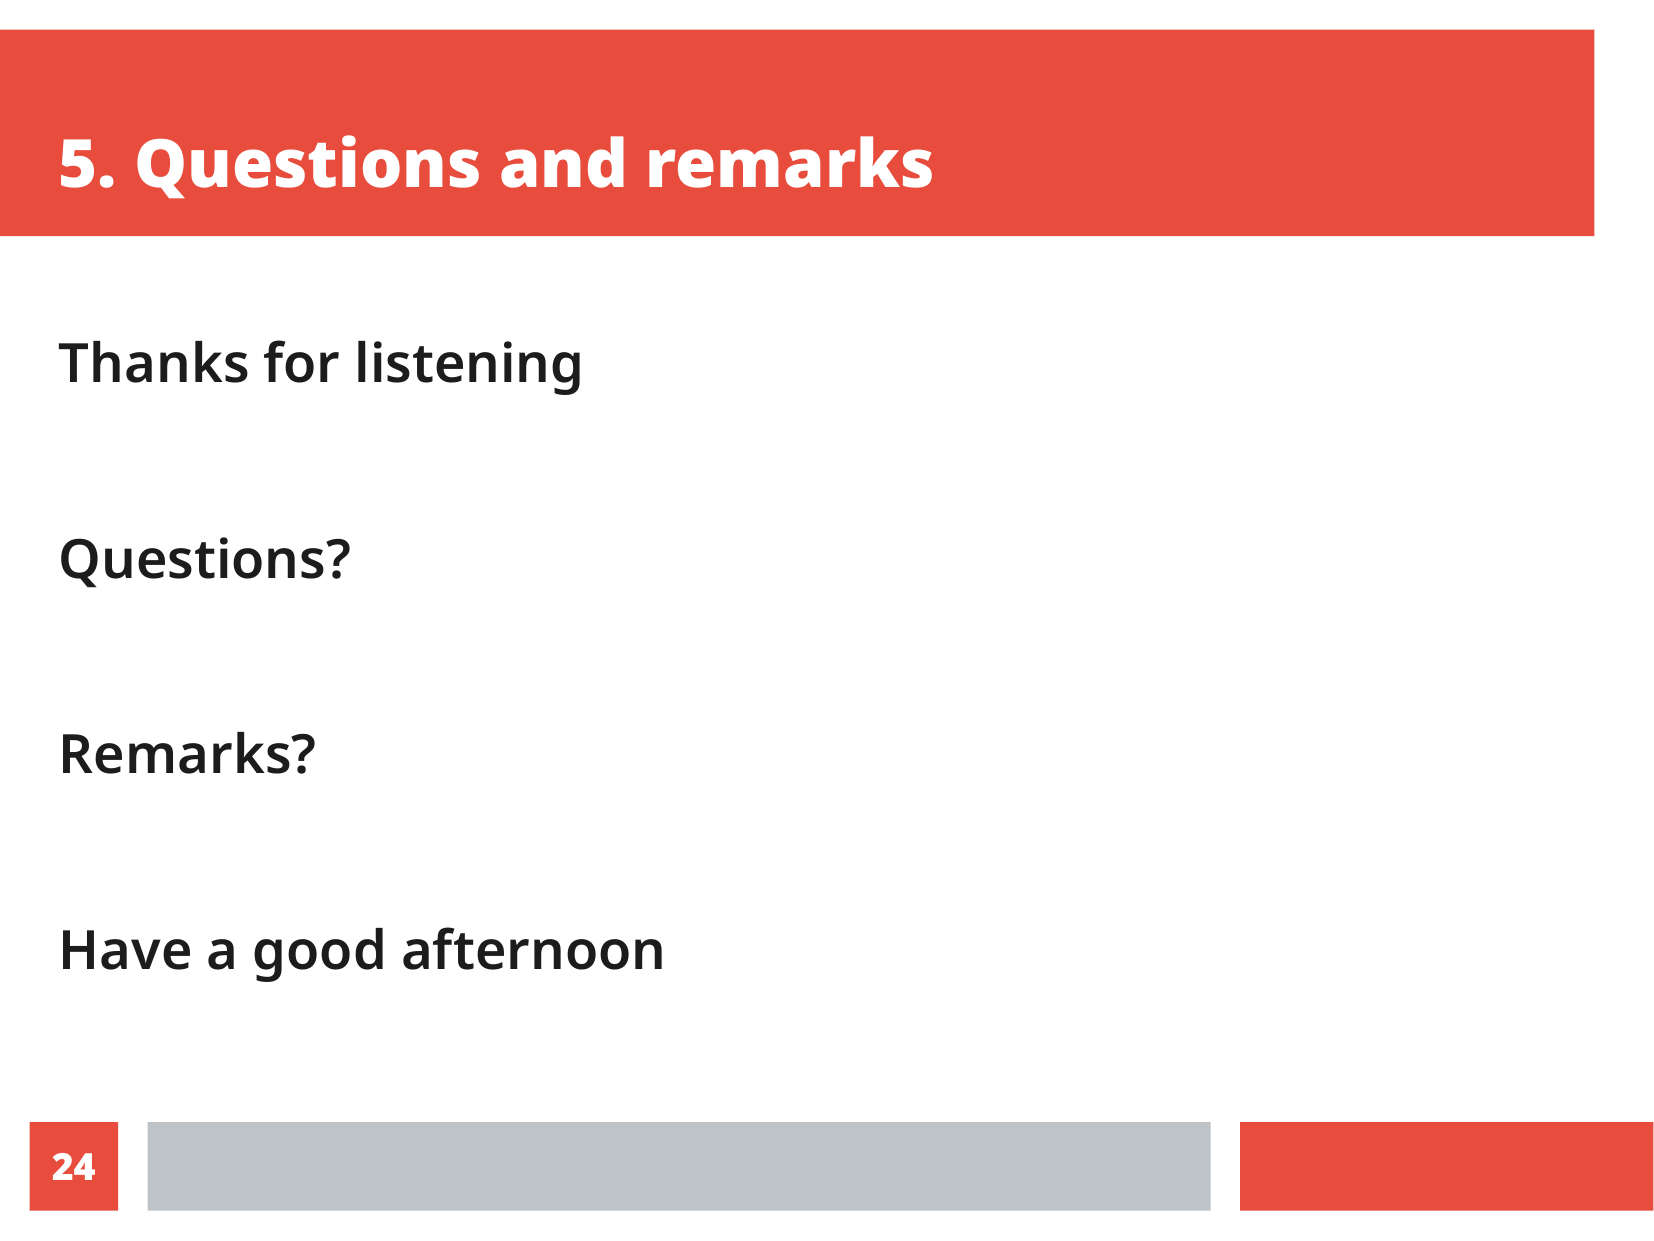

# 5. Questions and remarks
Thanks for listening
Questions?
Remarks?
Have a good afternoon
24